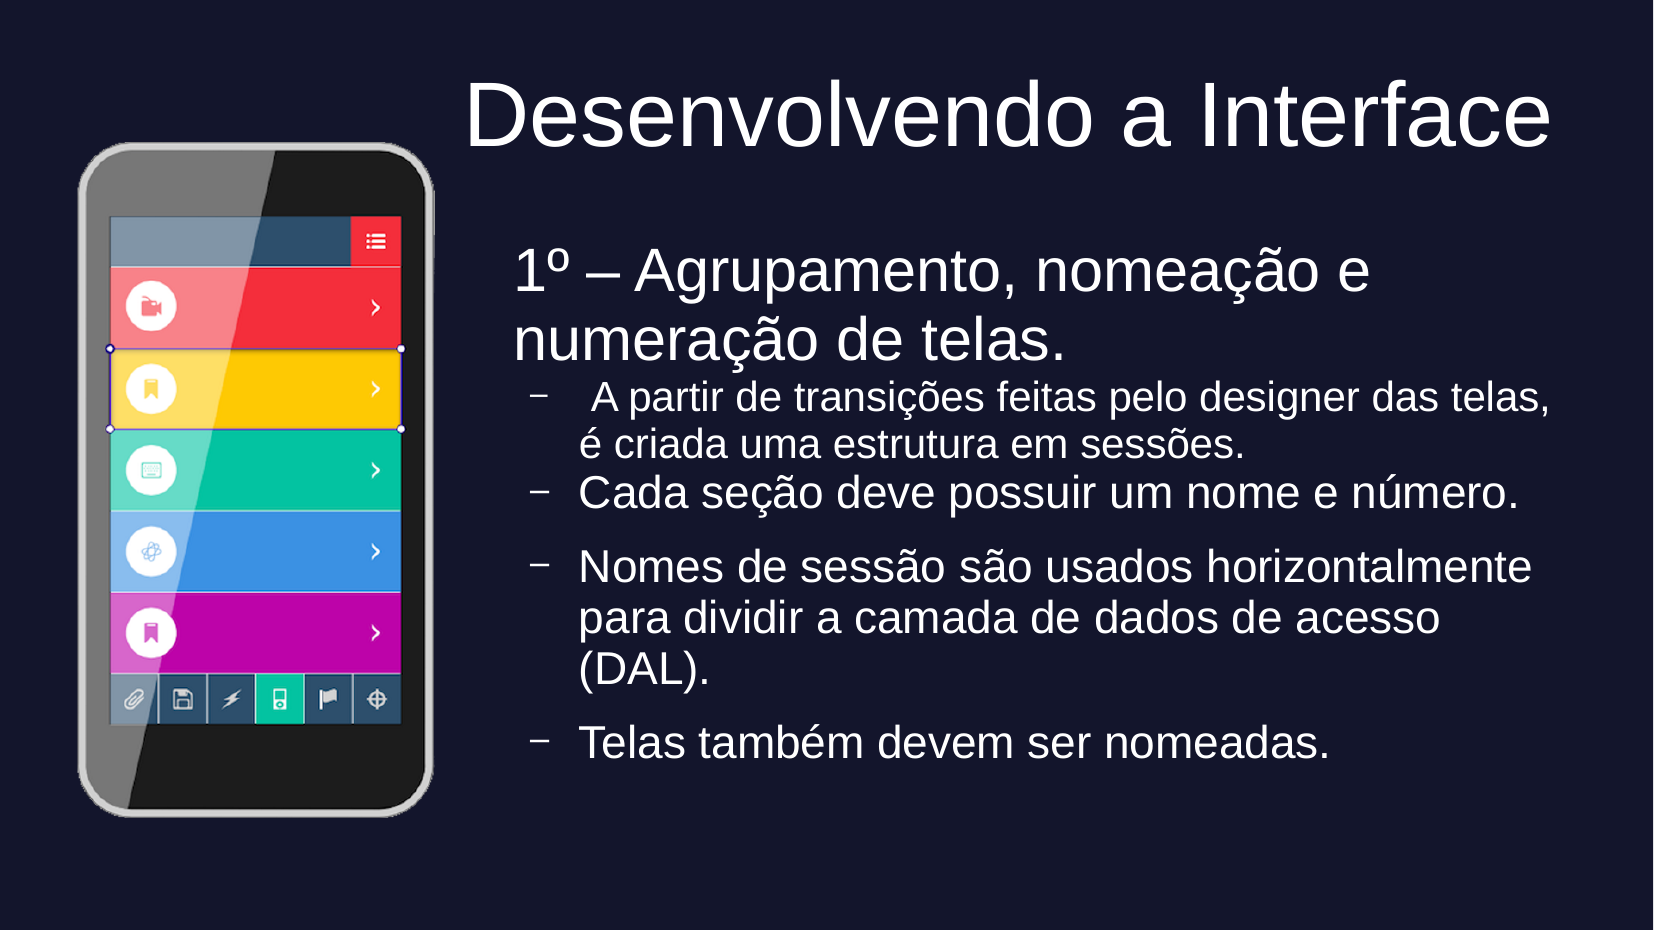

# Desenvolvendo a Interface
1º – Agrupamento, nomeação e numeração de telas.
 A partir de transições feitas pelo designer das telas, é criada uma estrutura em sessões.
Cada seção deve possuir um nome e número.
Nomes de sessão são usados horizontalmente para dividir a camada de dados de acesso (DAL).
Telas também devem ser nomeadas.